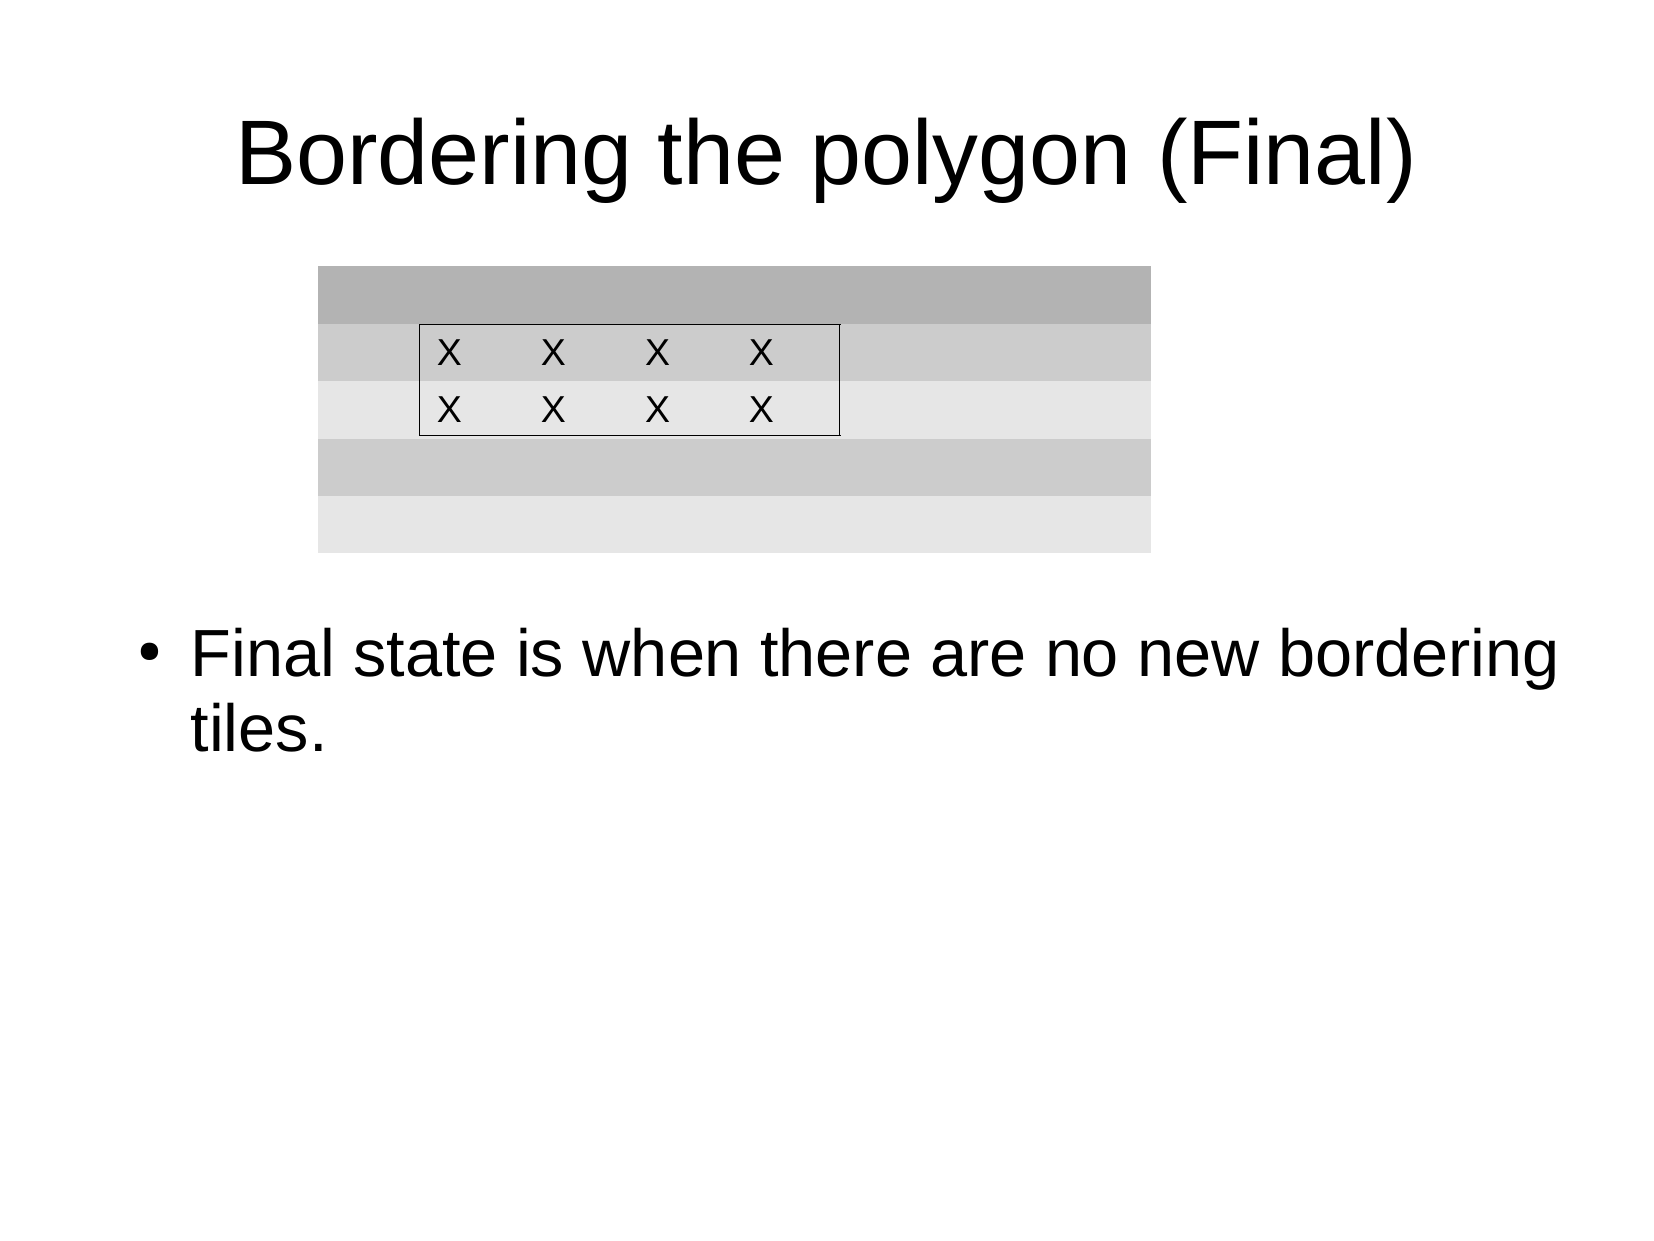

# Bordering the polygon (Final)
| | | | | | | | |
| --- | --- | --- | --- | --- | --- | --- | --- |
| | X | X | X | X | | | |
| | X | X | X | X | | | |
| | | | | | | | |
| | | | | | | | |
Final state is when there are no new bordering tiles.